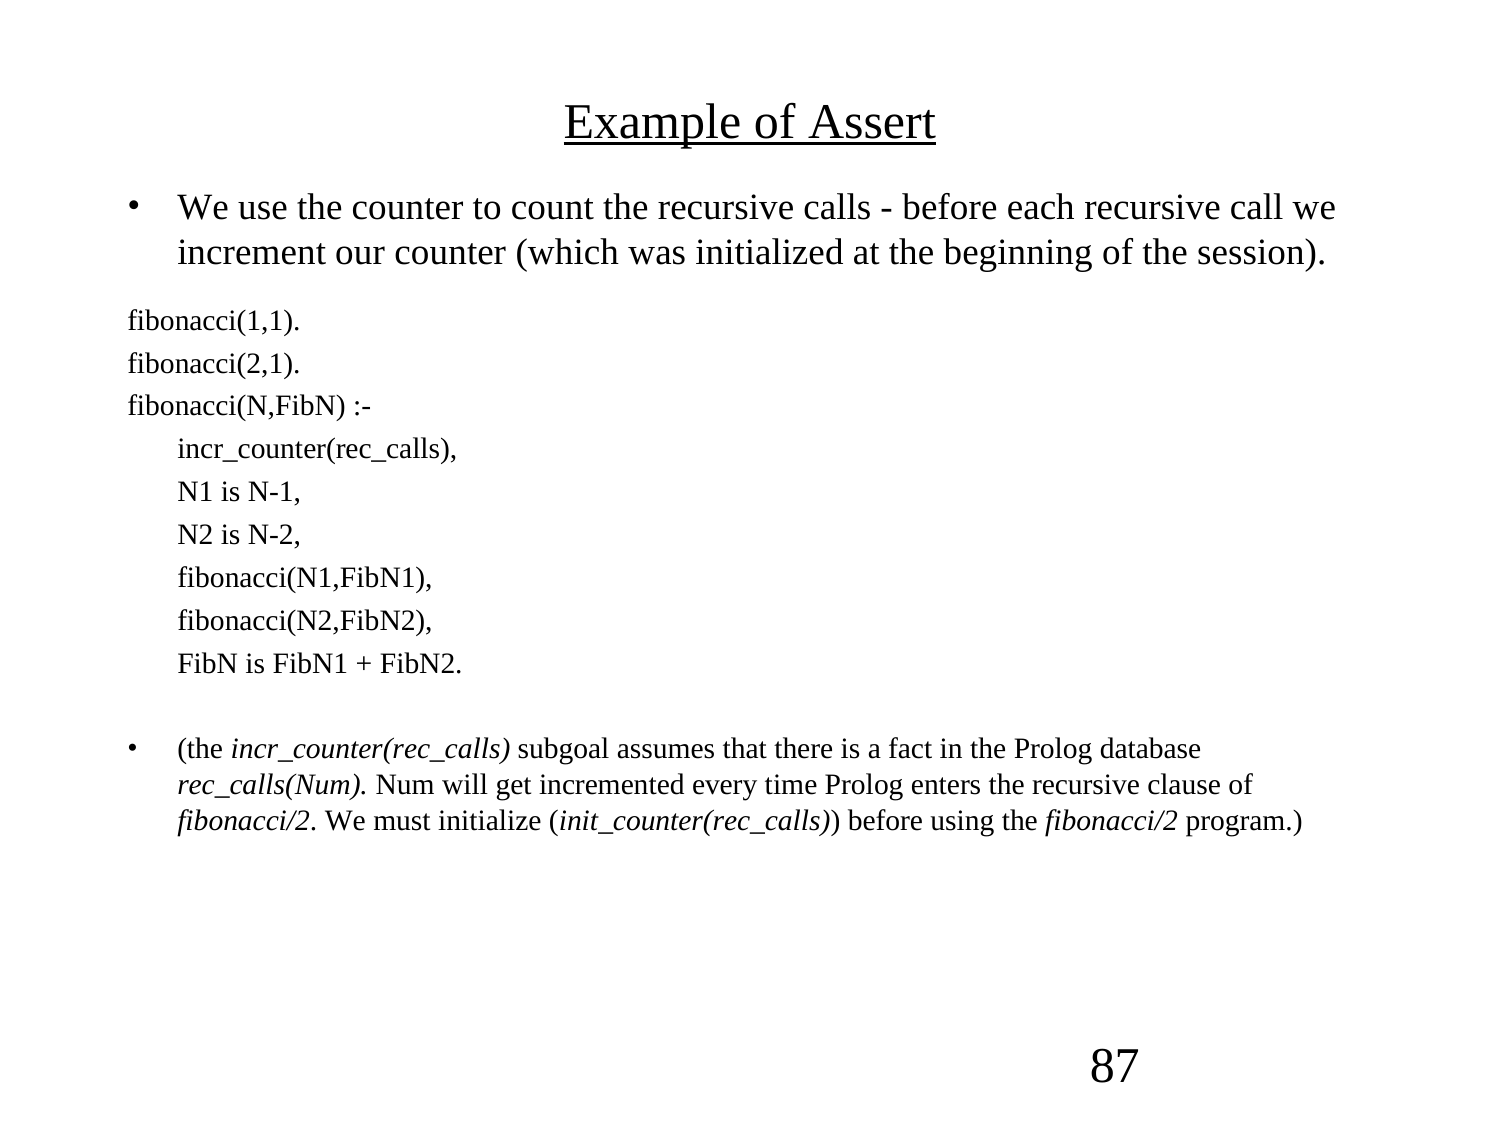

# Example of Assert
We use the counter to count the recursive calls - before each recursive call we increment our counter (which was initialized at the beginning of the session).
fibonacci(1,1).
fibonacci(2,1).
fibonacci(N,FibN) :-
	incr_counter(rec_calls),
	N1 is N-1,
	N2 is N-2,
	fibonacci(N1,FibN1),
	fibonacci(N2,FibN2),
	FibN is FibN1 + FibN2.
(the incr_counter(rec_calls) subgoal assumes that there is a fact in the Prolog database rec_calls(Num). Num will get incremented every time Prolog enters the recursive clause of fibonacci/2. We must initialize (init_counter(rec_calls)) before using the fibonacci/2 program.)
87